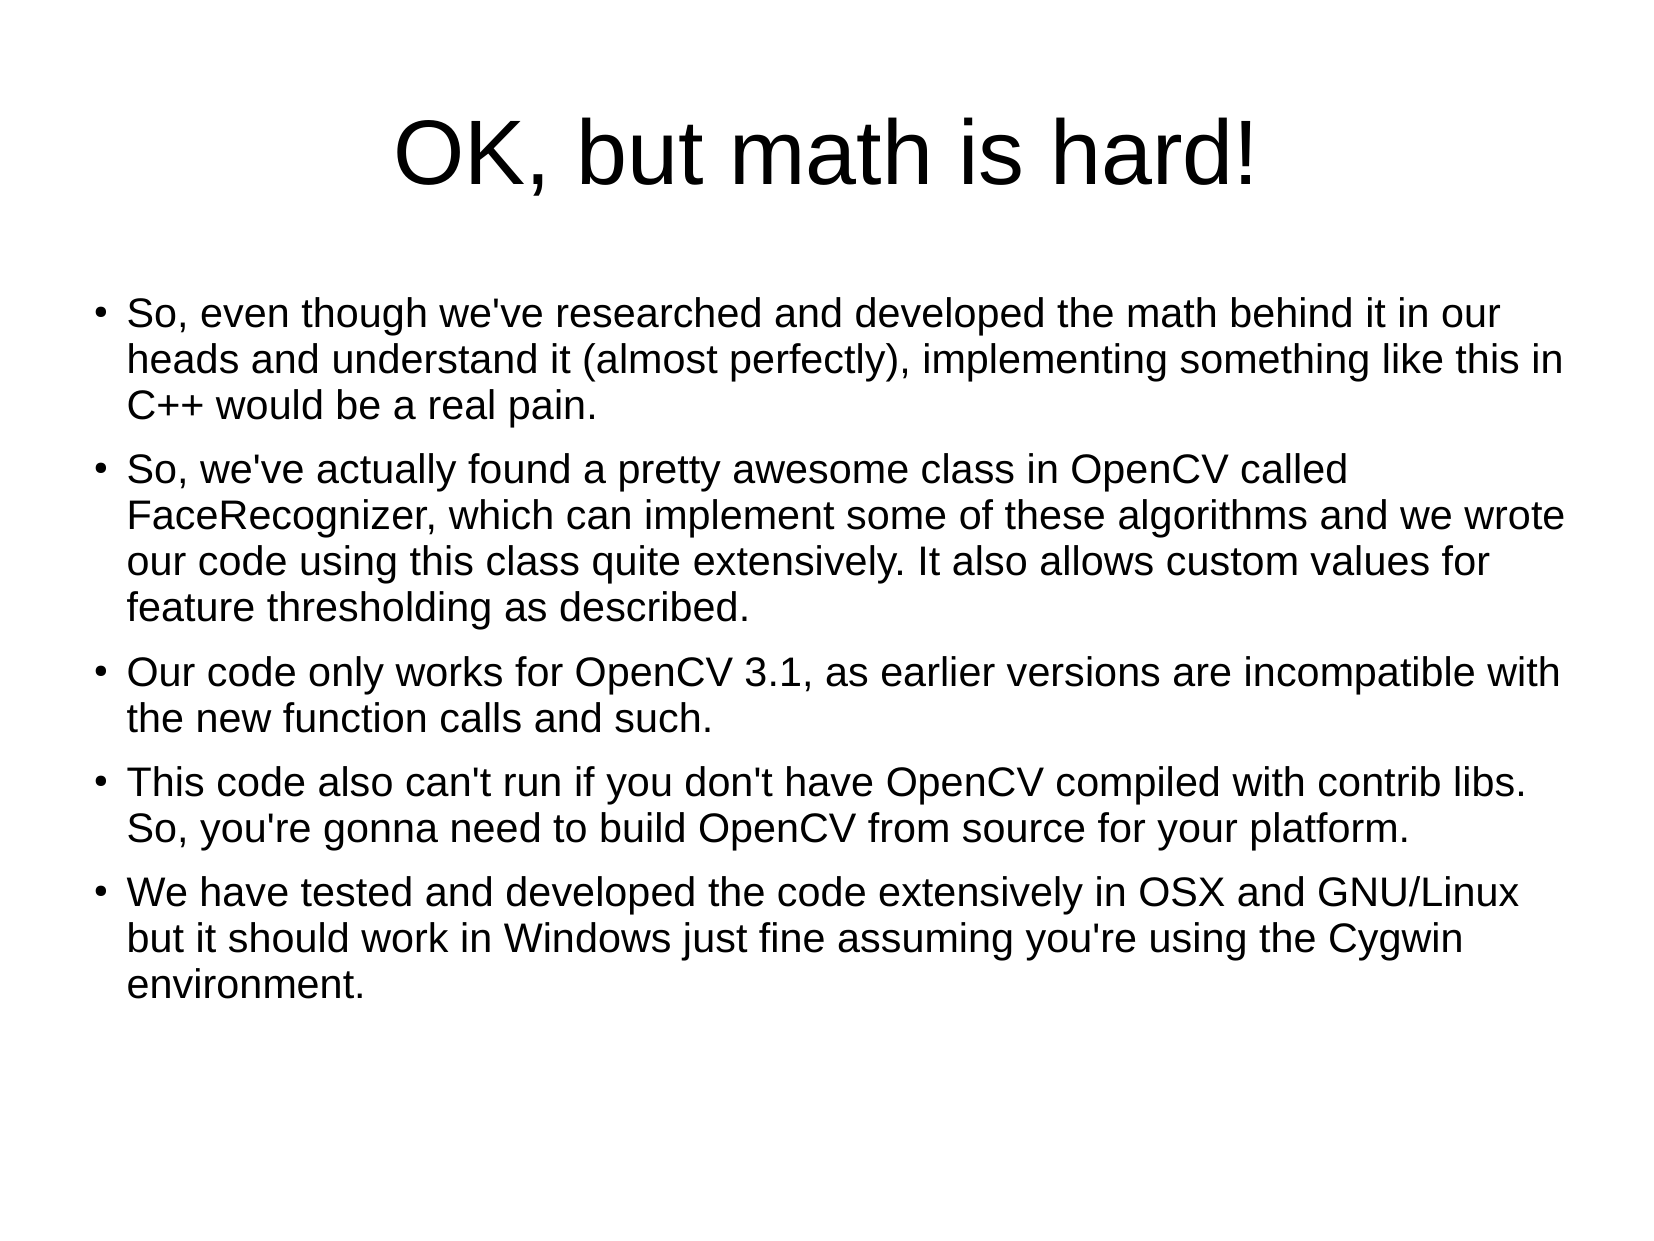

# OK, but math is hard!
So, even though we've researched and developed the math behind it in our heads and understand it (almost perfectly), implementing something like this in C++ would be a real pain.
So, we've actually found a pretty awesome class in OpenCV called FaceRecognizer, which can implement some of these algorithms and we wrote our code using this class quite extensively. It also allows custom values for feature thresholding as described.
Our code only works for OpenCV 3.1, as earlier versions are incompatible with the new function calls and such.
This code also can't run if you don't have OpenCV compiled with contrib libs. So, you're gonna need to build OpenCV from source for your platform.
We have tested and developed the code extensively in OSX and GNU/Linux but it should work in Windows just fine assuming you're using the Cygwin environment.